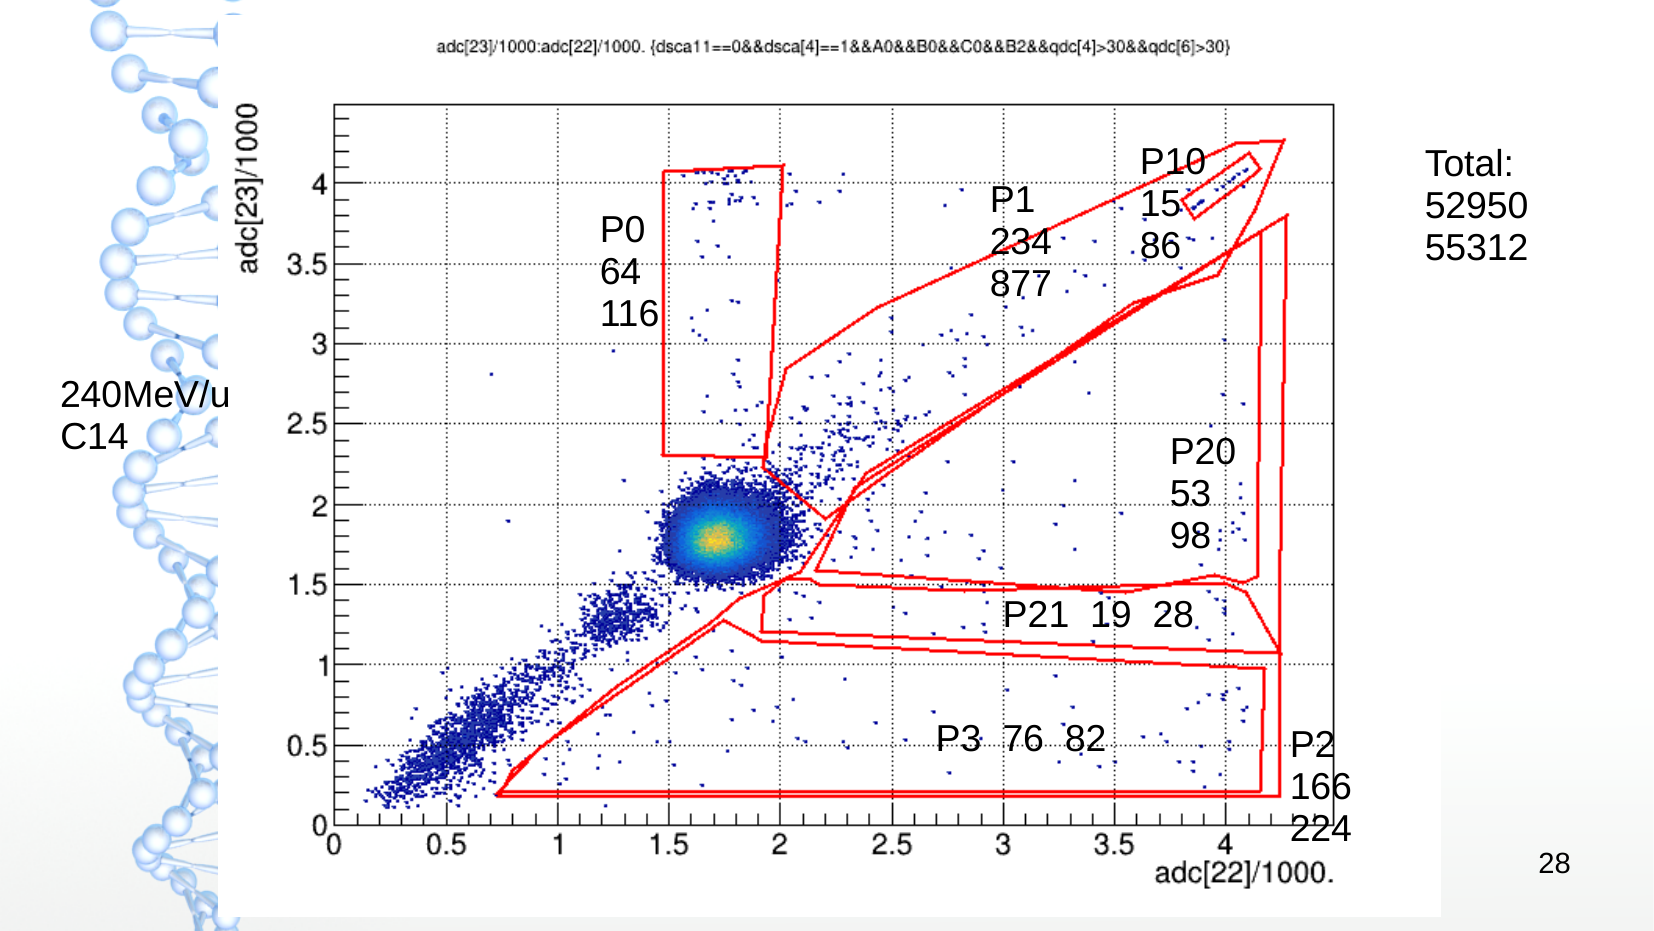

#
P10
15
86
Total:
52950
55312
P1
234
877
P0
64
116
240MeV/u C14
P20
53
98
P21 19 28
P3 76 82
P2
166
224
28